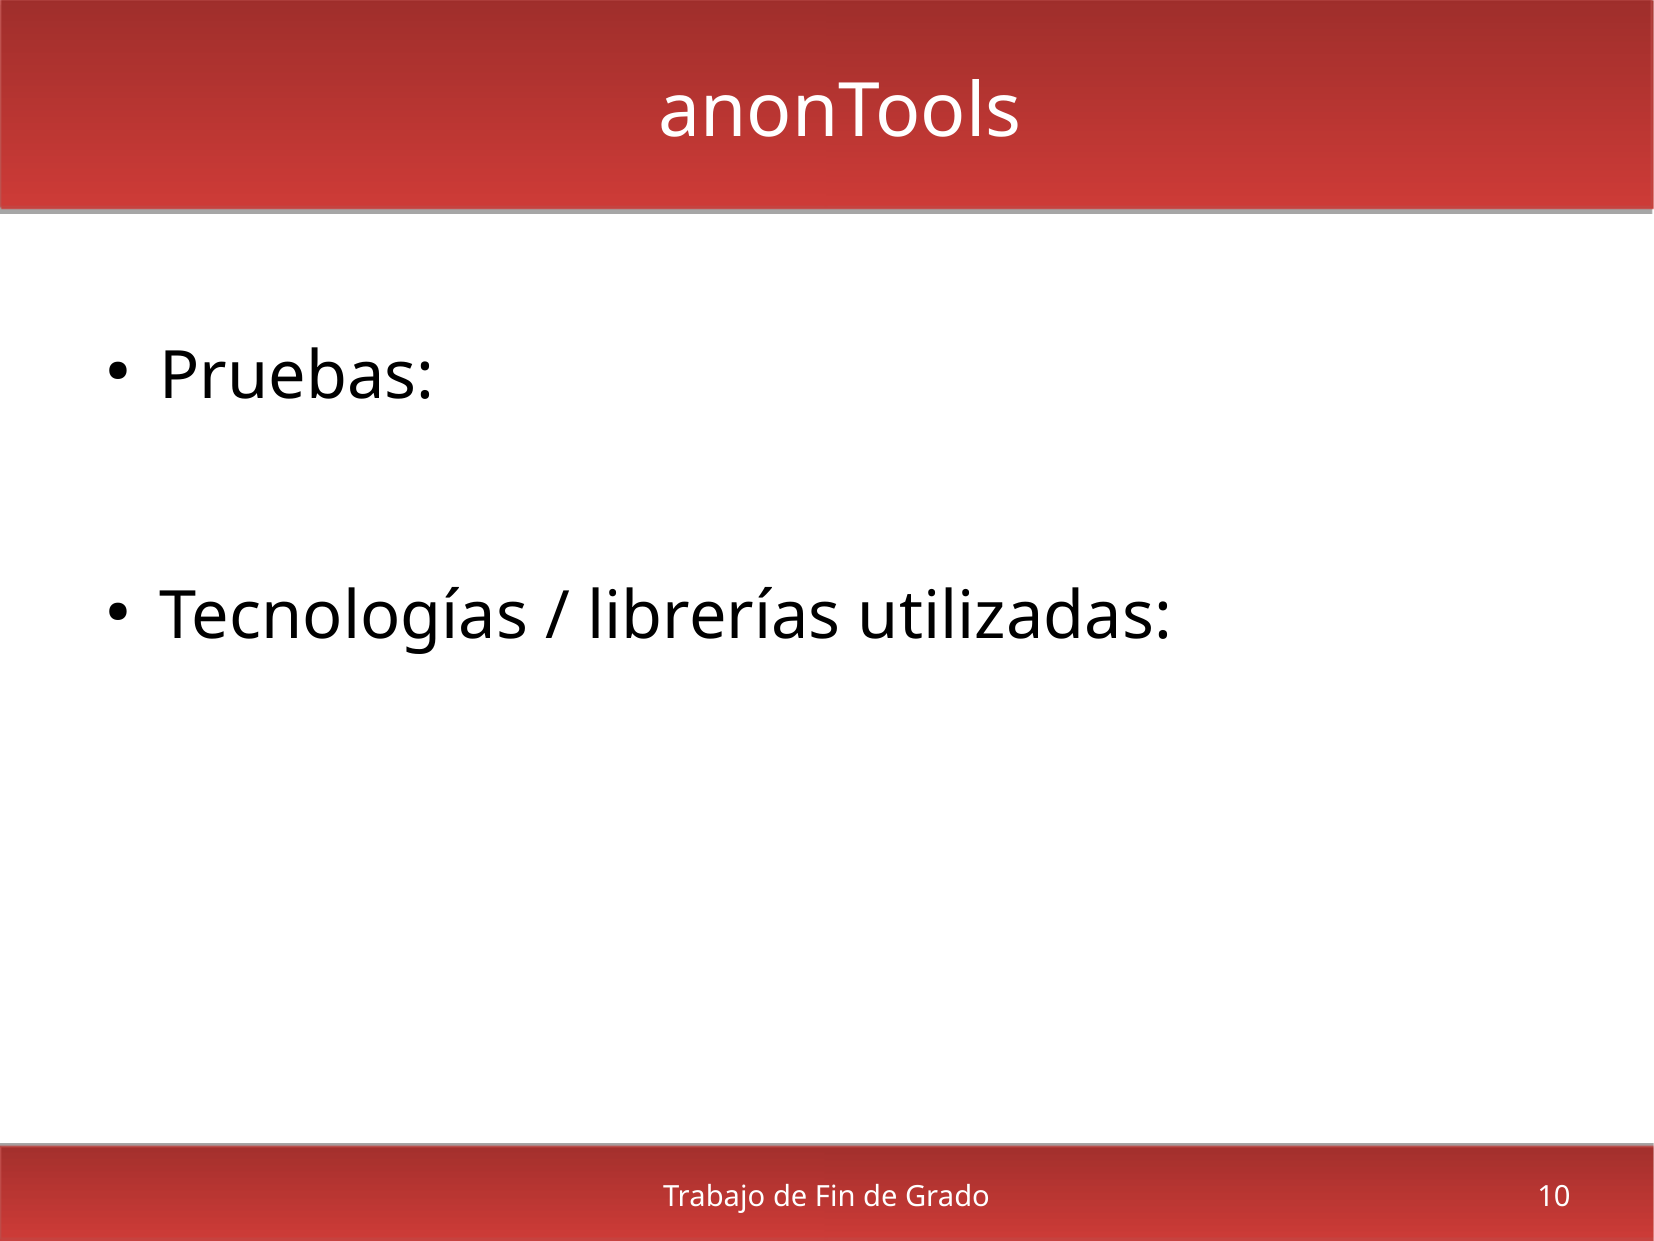

# anonTools
Pruebas:
Tecnologías / librerías utilizadas:
Trabajo de Fin de Grado
10